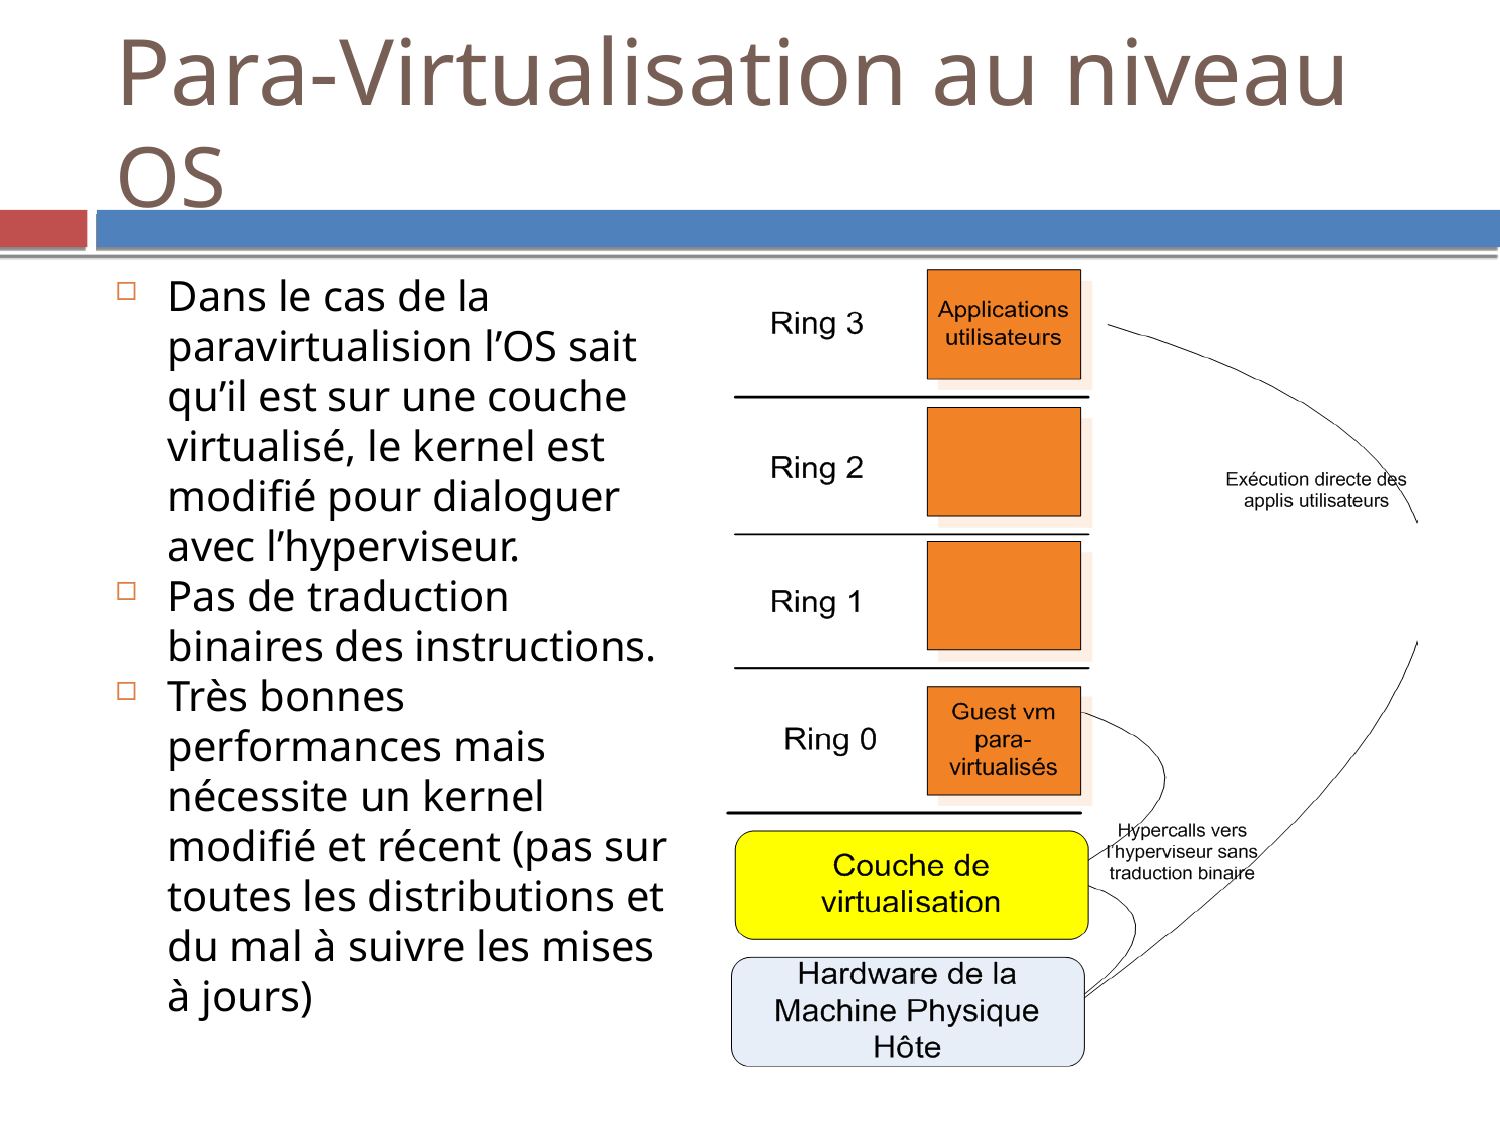

Para-Virtualisation au niveau OS
Dans le cas de la paravirtualision l’OS sait qu’il est sur une couche virtualisé, le kernel est modifié pour dialoguer avec l’hyperviseur.
Pas de traduction binaires des instructions.
Très bonnes performances mais nécessite un kernel modifié et récent (pas sur toutes les distributions et du mal à suivre les mises à jours)